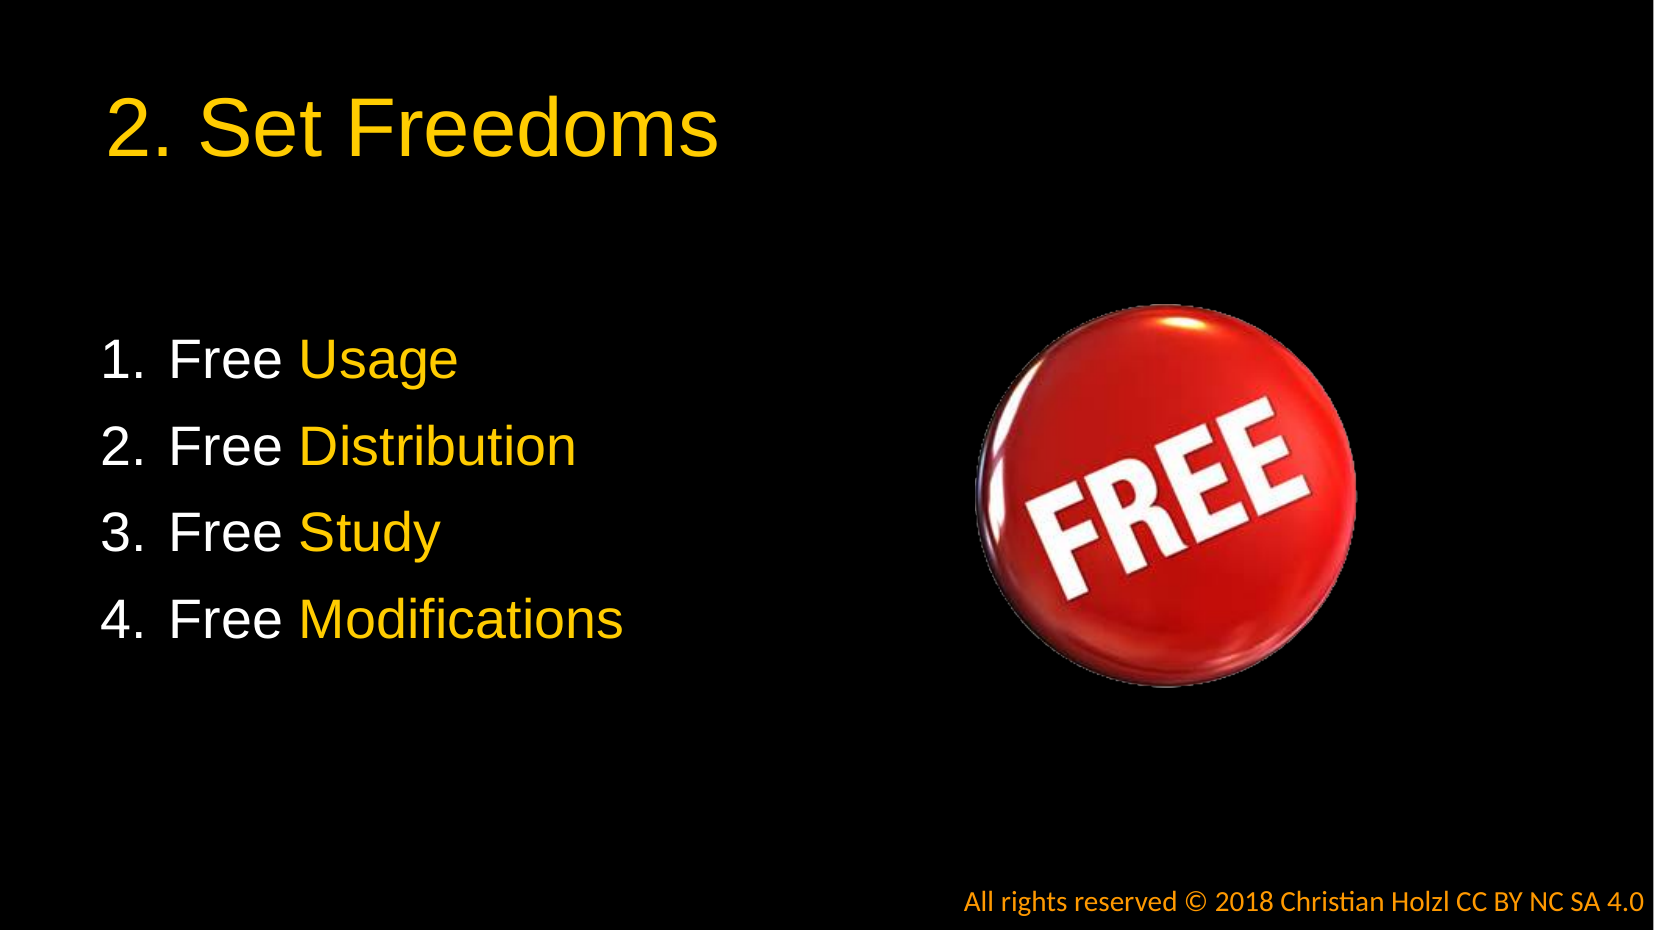

# 2. Set Freedoms
 Free Usage
 Free Distribution
 Free Study
 Free Modifications